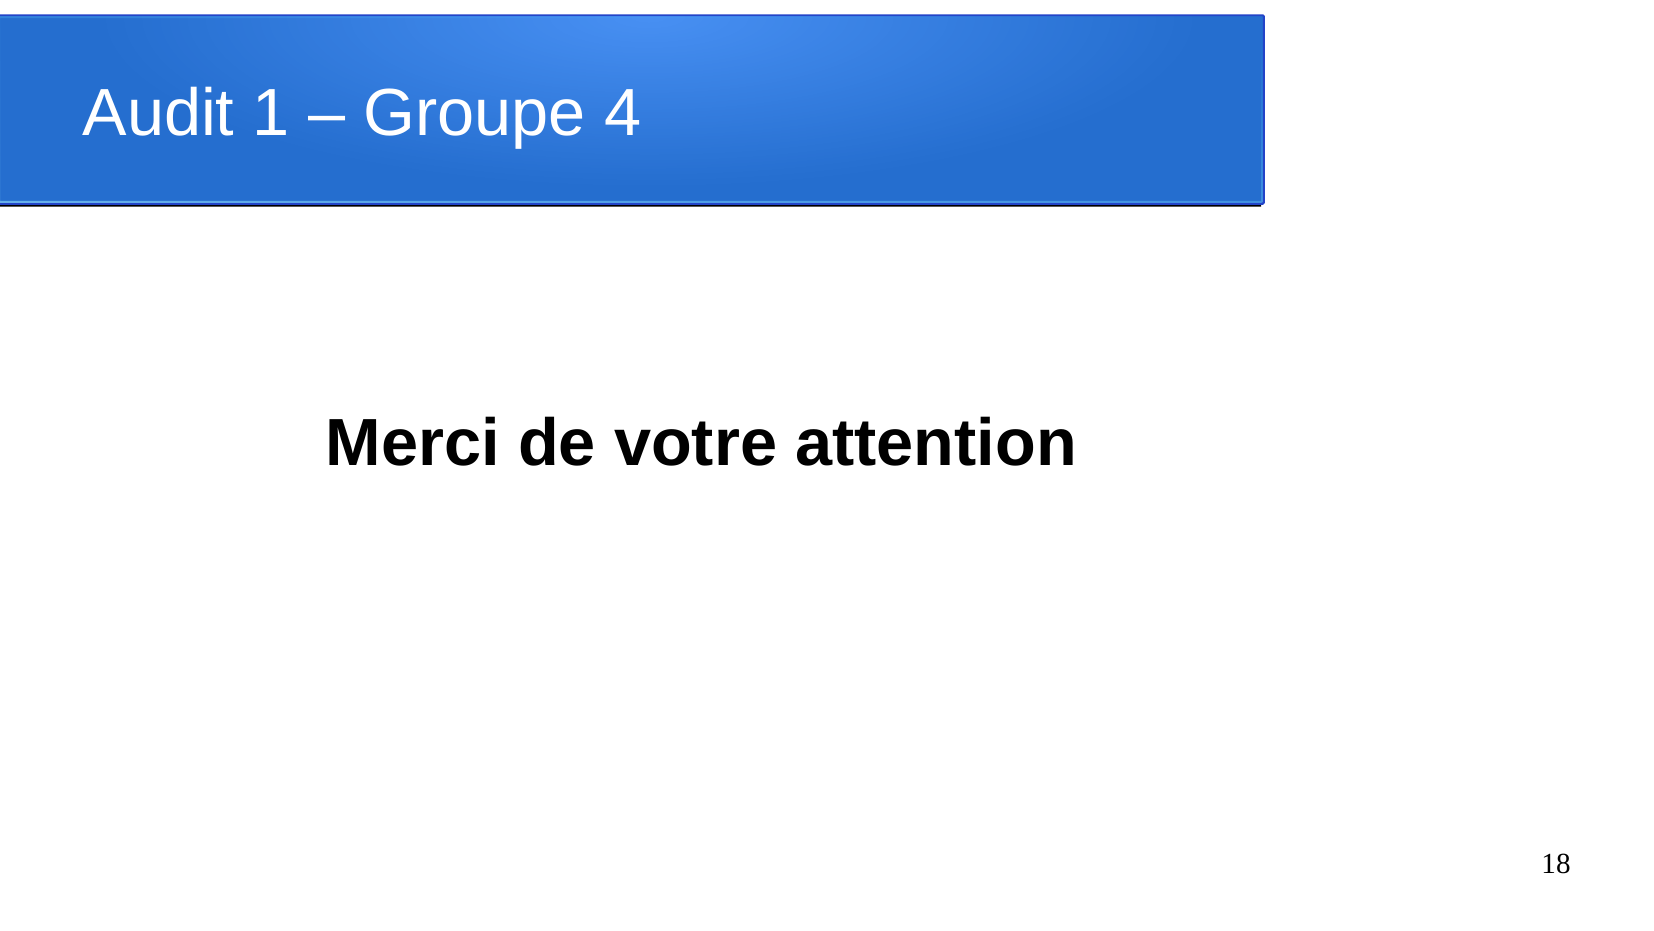

# Audit 1 – Groupe 4
Merci de votre attention
18